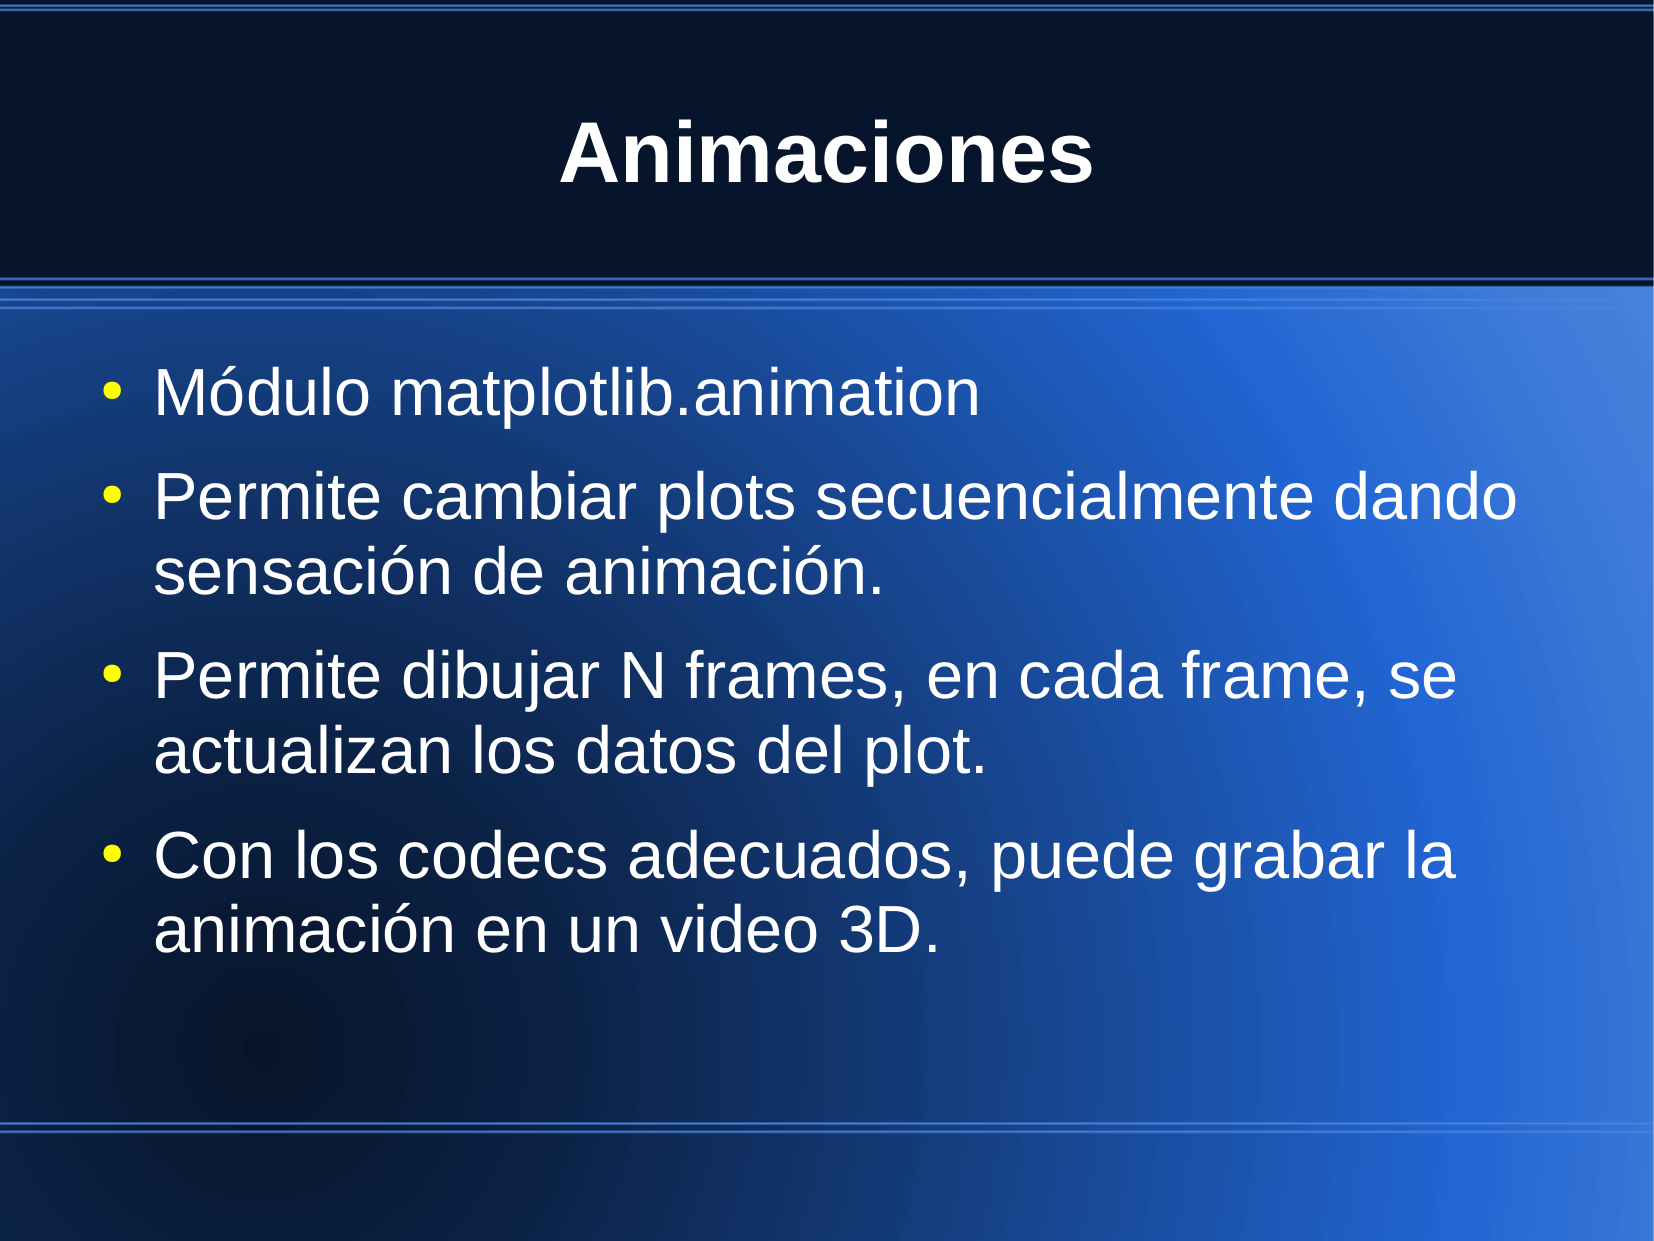

# Animaciones
Módulo matplotlib.animation
Permite cambiar plots secuencialmente dando sensación de animación.
Permite dibujar N frames, en cada frame, se actualizan los datos del plot.
Con los codecs adecuados, puede grabar la animación en un video 3D.